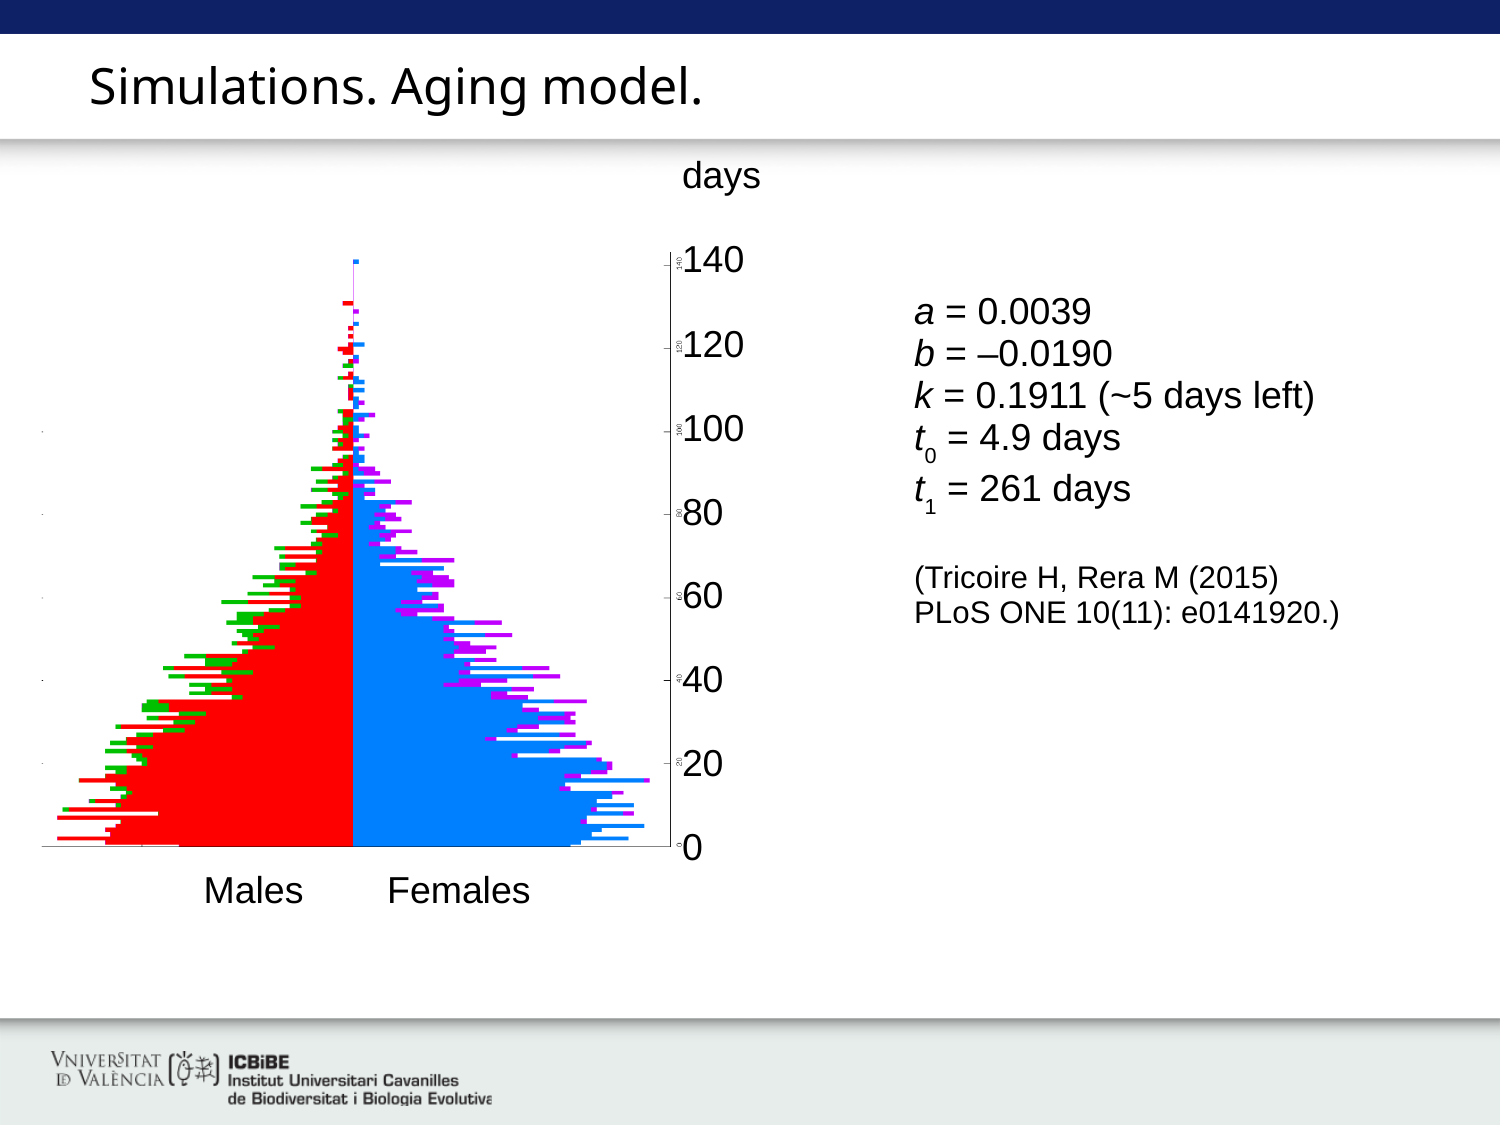

# Simulations. Aging model.
days
140
120
100
80
60
40
20
0
a = 0.0039
b = –0.0190
k = 0.1911 (~5 days left)
t0 = 4.9 days
t1 = 261 days
(Tricoire H, Rera M (2015)
PLoS ONE 10(11): e0141920.)
Males Females